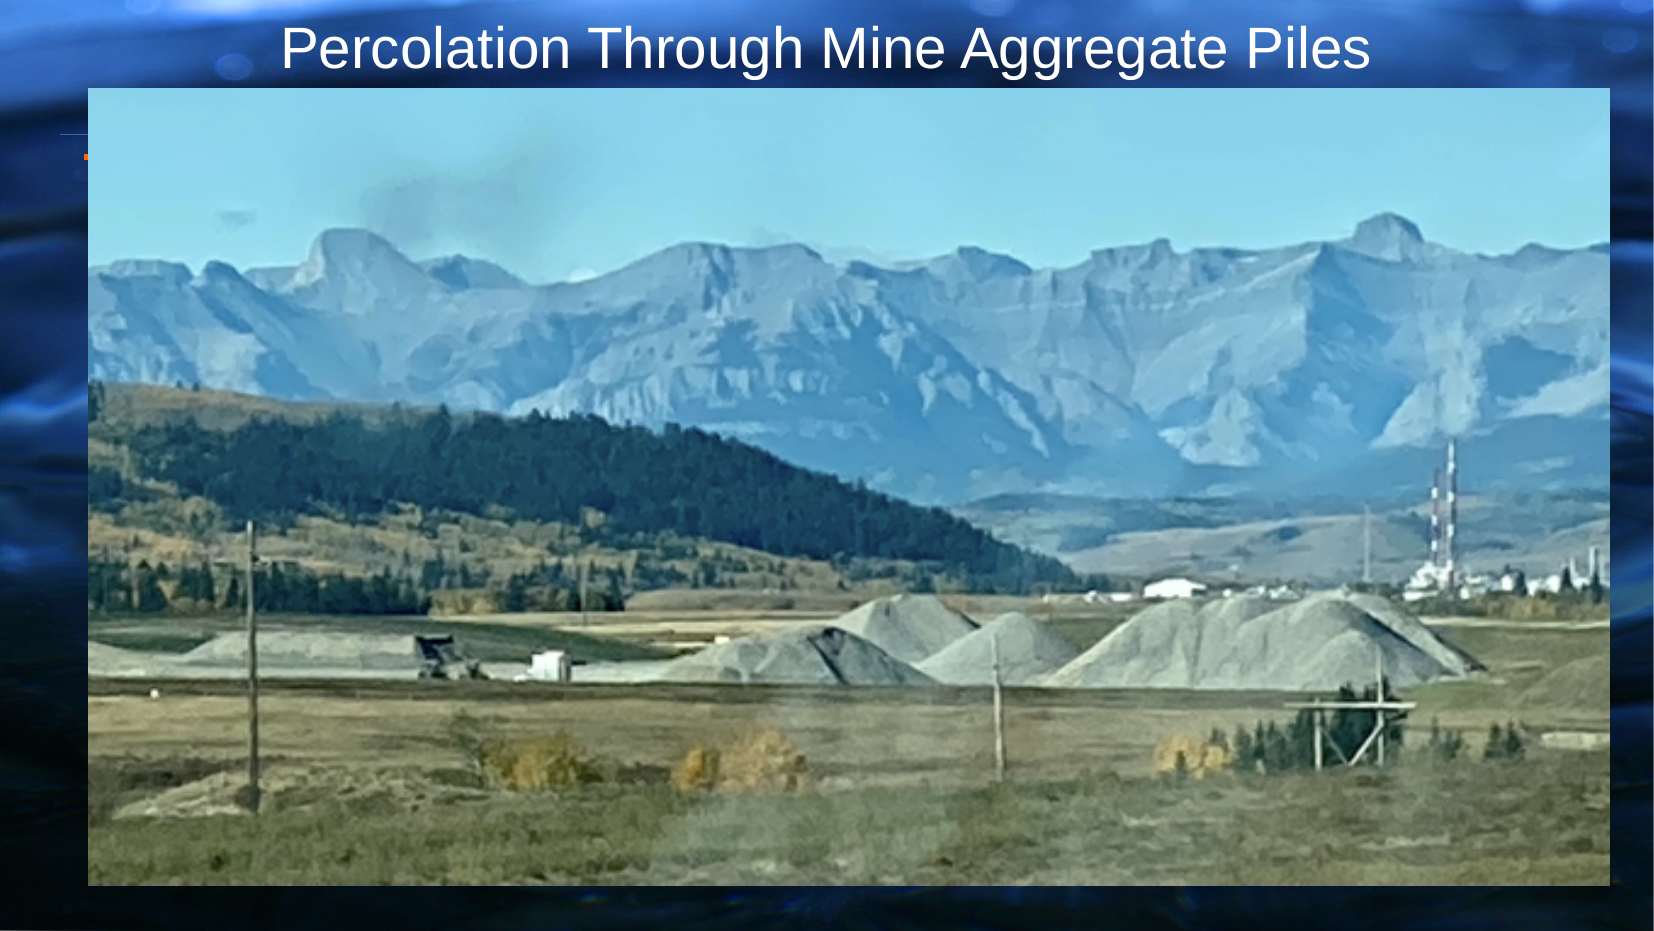

# Percolation Through Mine Aggregate Piles
Aggregate Mines are MINES!
17